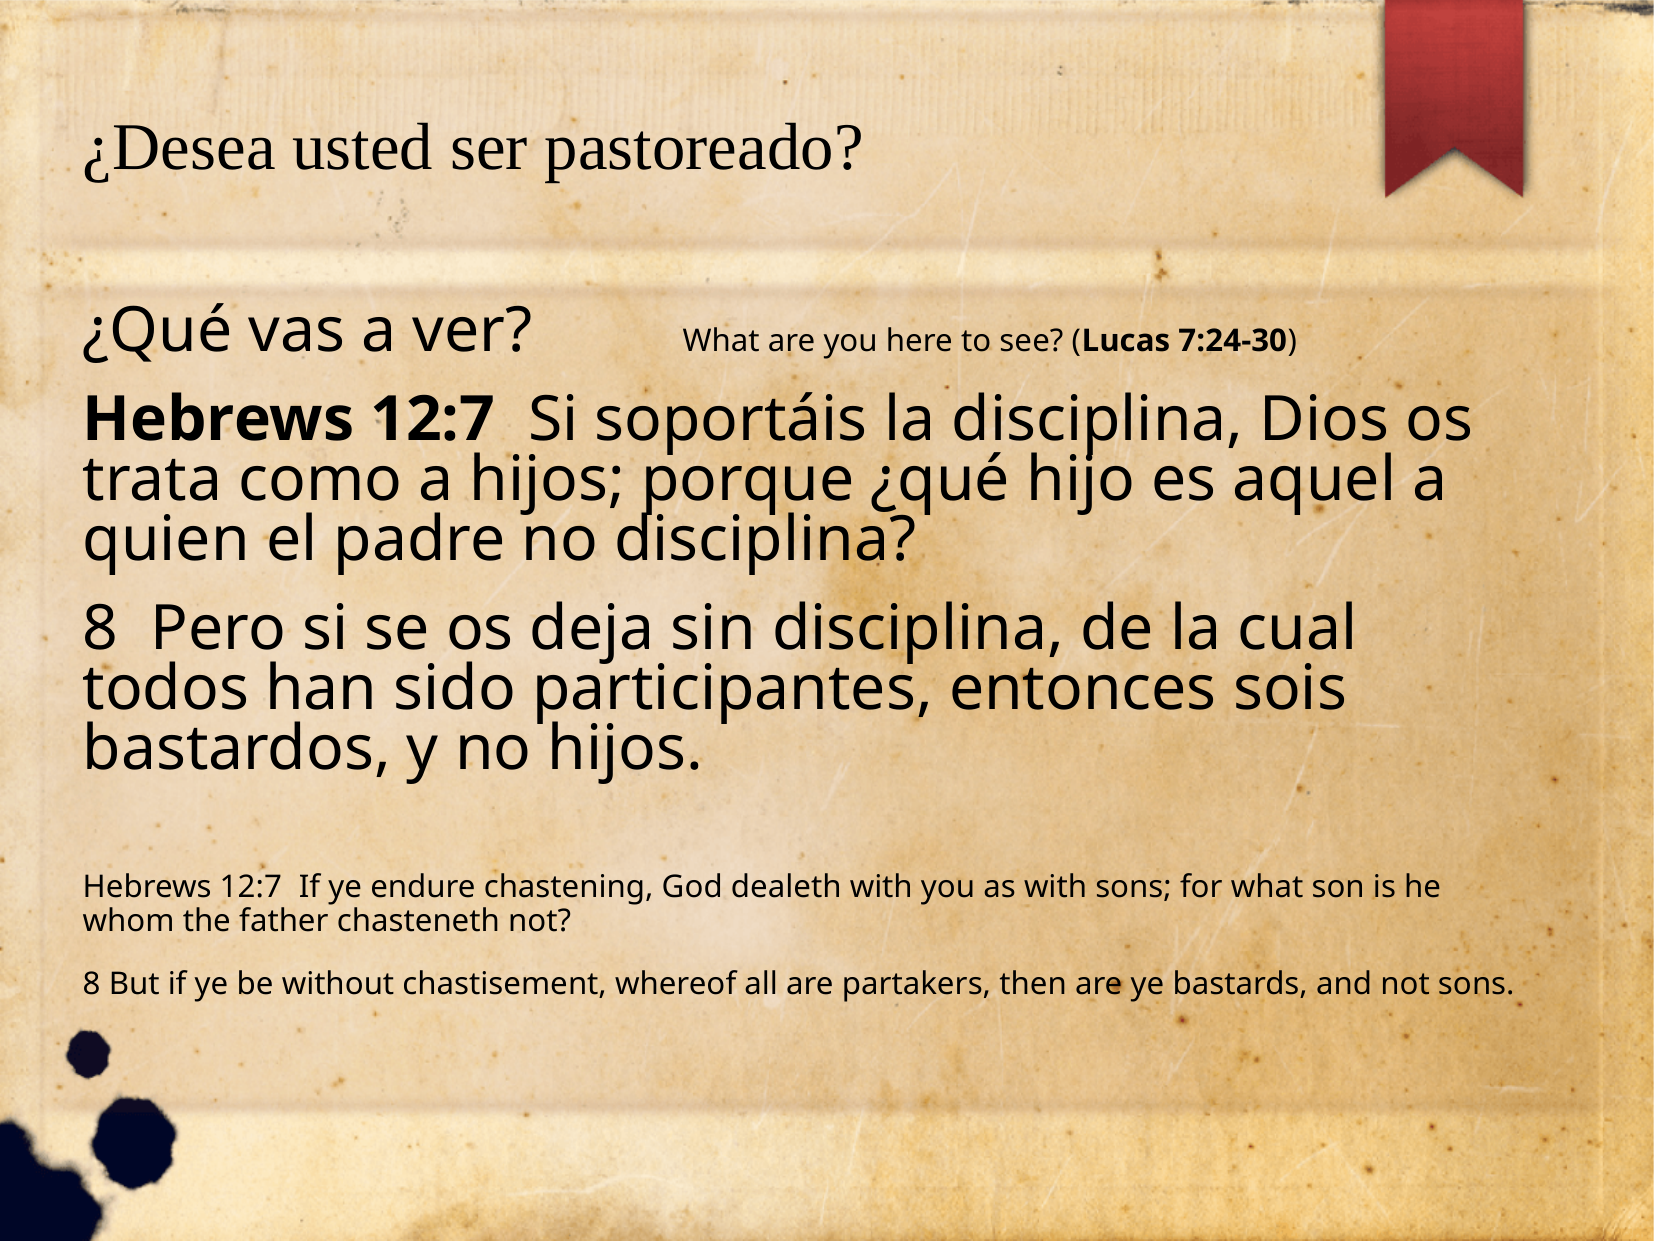

# ¿Desea usted ser pastoreado?
¿Qué vas a ver?		What are you here to see? (Lucas 7:24-30)
Hebrews 12:7  Si soportáis la disciplina, Dios os trata como a hijos; porque ¿qué hijo es aquel a quien el padre no disciplina?
8  Pero si se os deja sin disciplina, de la cual todos han sido participantes, entonces sois bastardos, y no hijos.
Hebrews 12:7  If ye endure chastening, God dealeth with you as with sons; for what son is he whom the father chasteneth not?
8 But if ye be without chastisement, whereof all are partakers, then are ye bastards, and not sons.